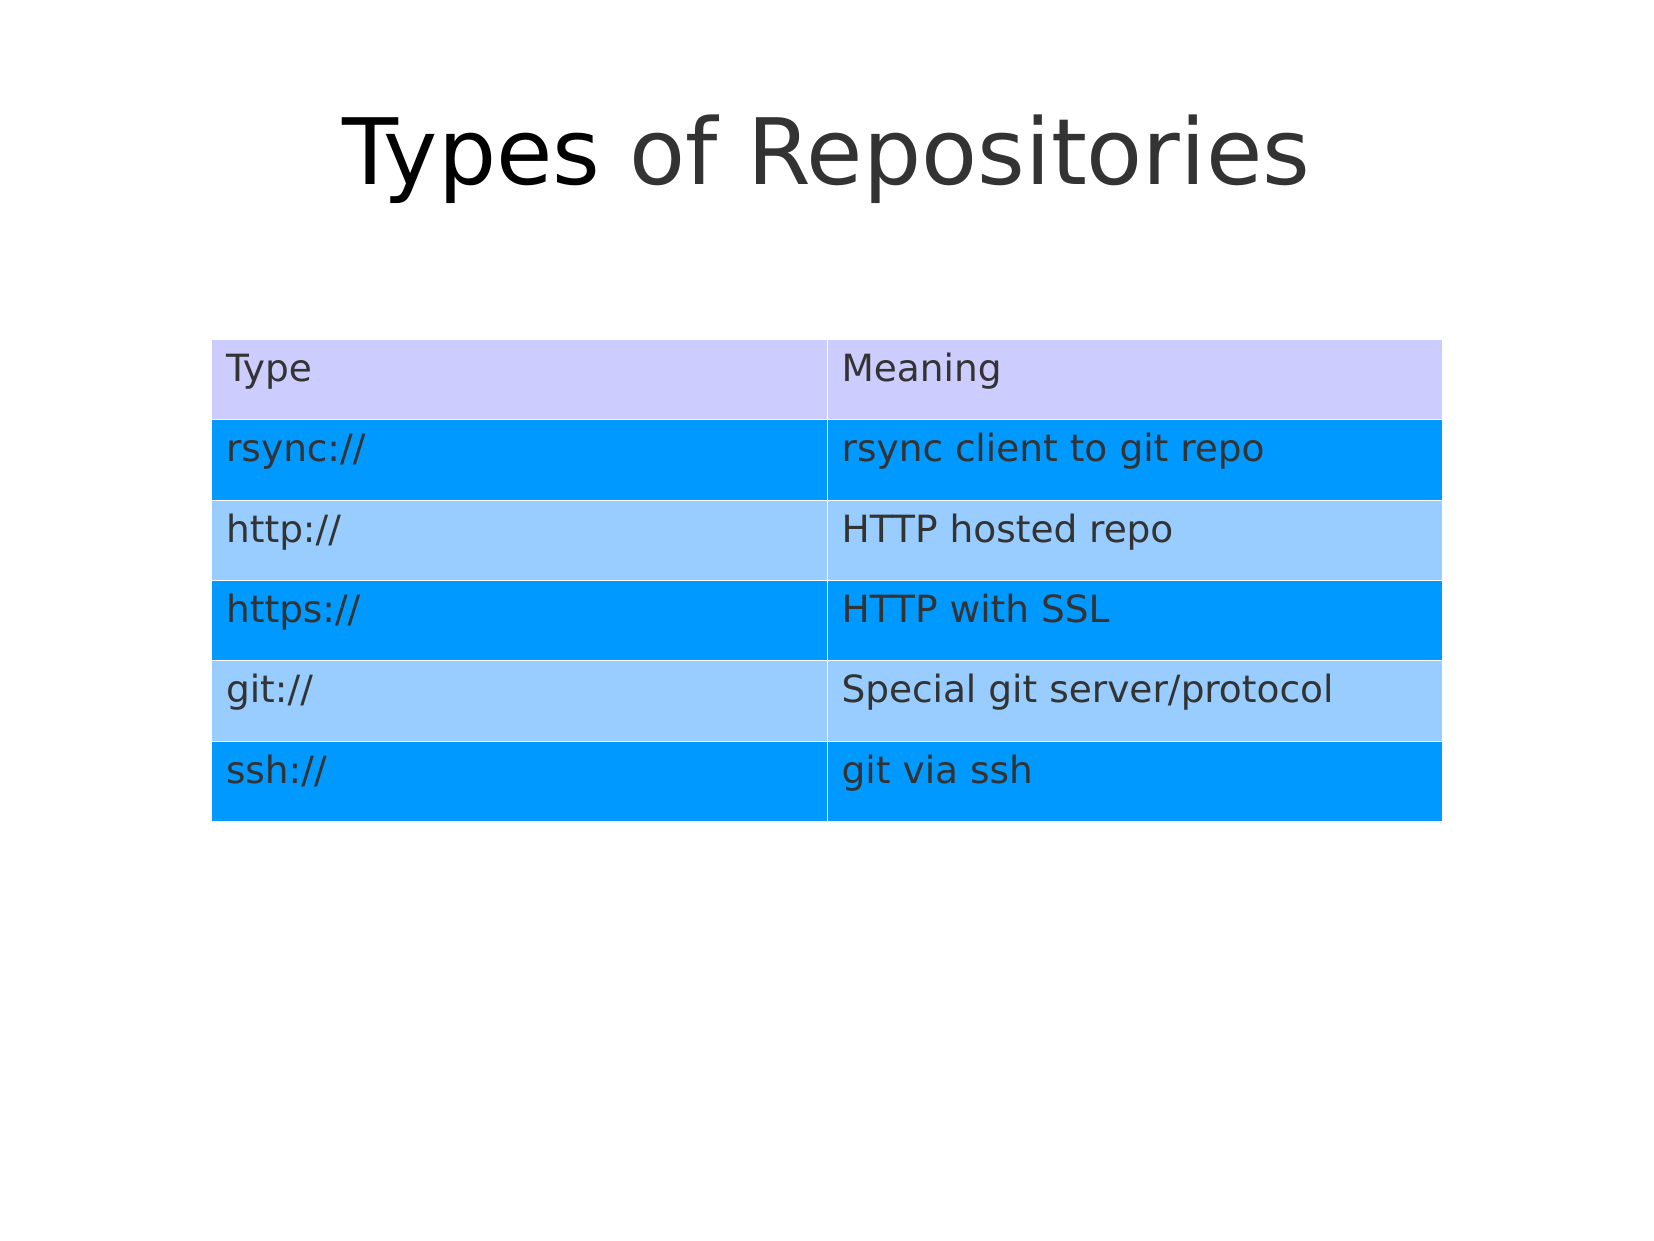

# Types of Repositories
| Type | Meaning |
| --- | --- |
| rsync:// | rsync client to git repo |
| http:// | HTTP hosted repo |
| https:// | HTTP with SSL |
| git:// | Special git server/protocol |
| ssh:// | git via ssh |